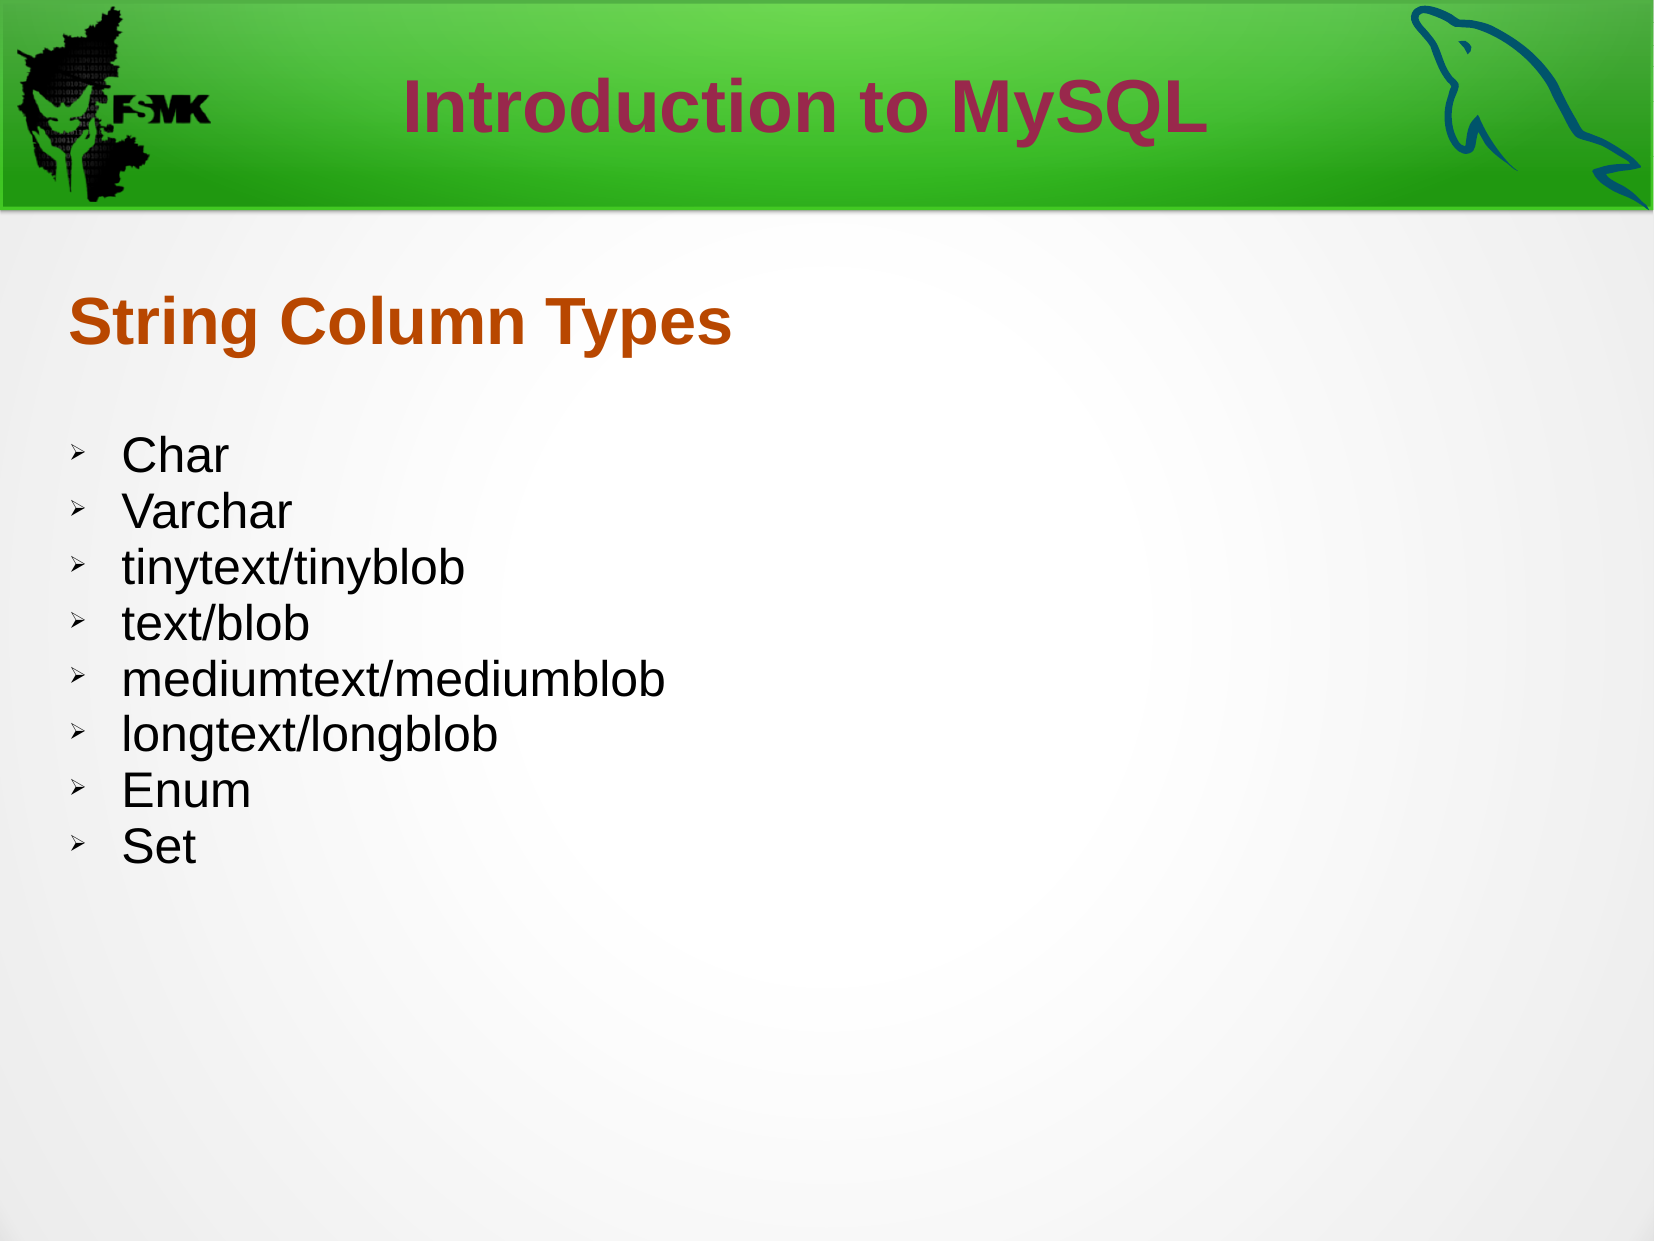

# Introduction to MySQL
String Column Types
Char
Varchar
tinytext/tinyblob
text/blob
mediumtext/mediumblob
longtext/longblob
Enum
Set